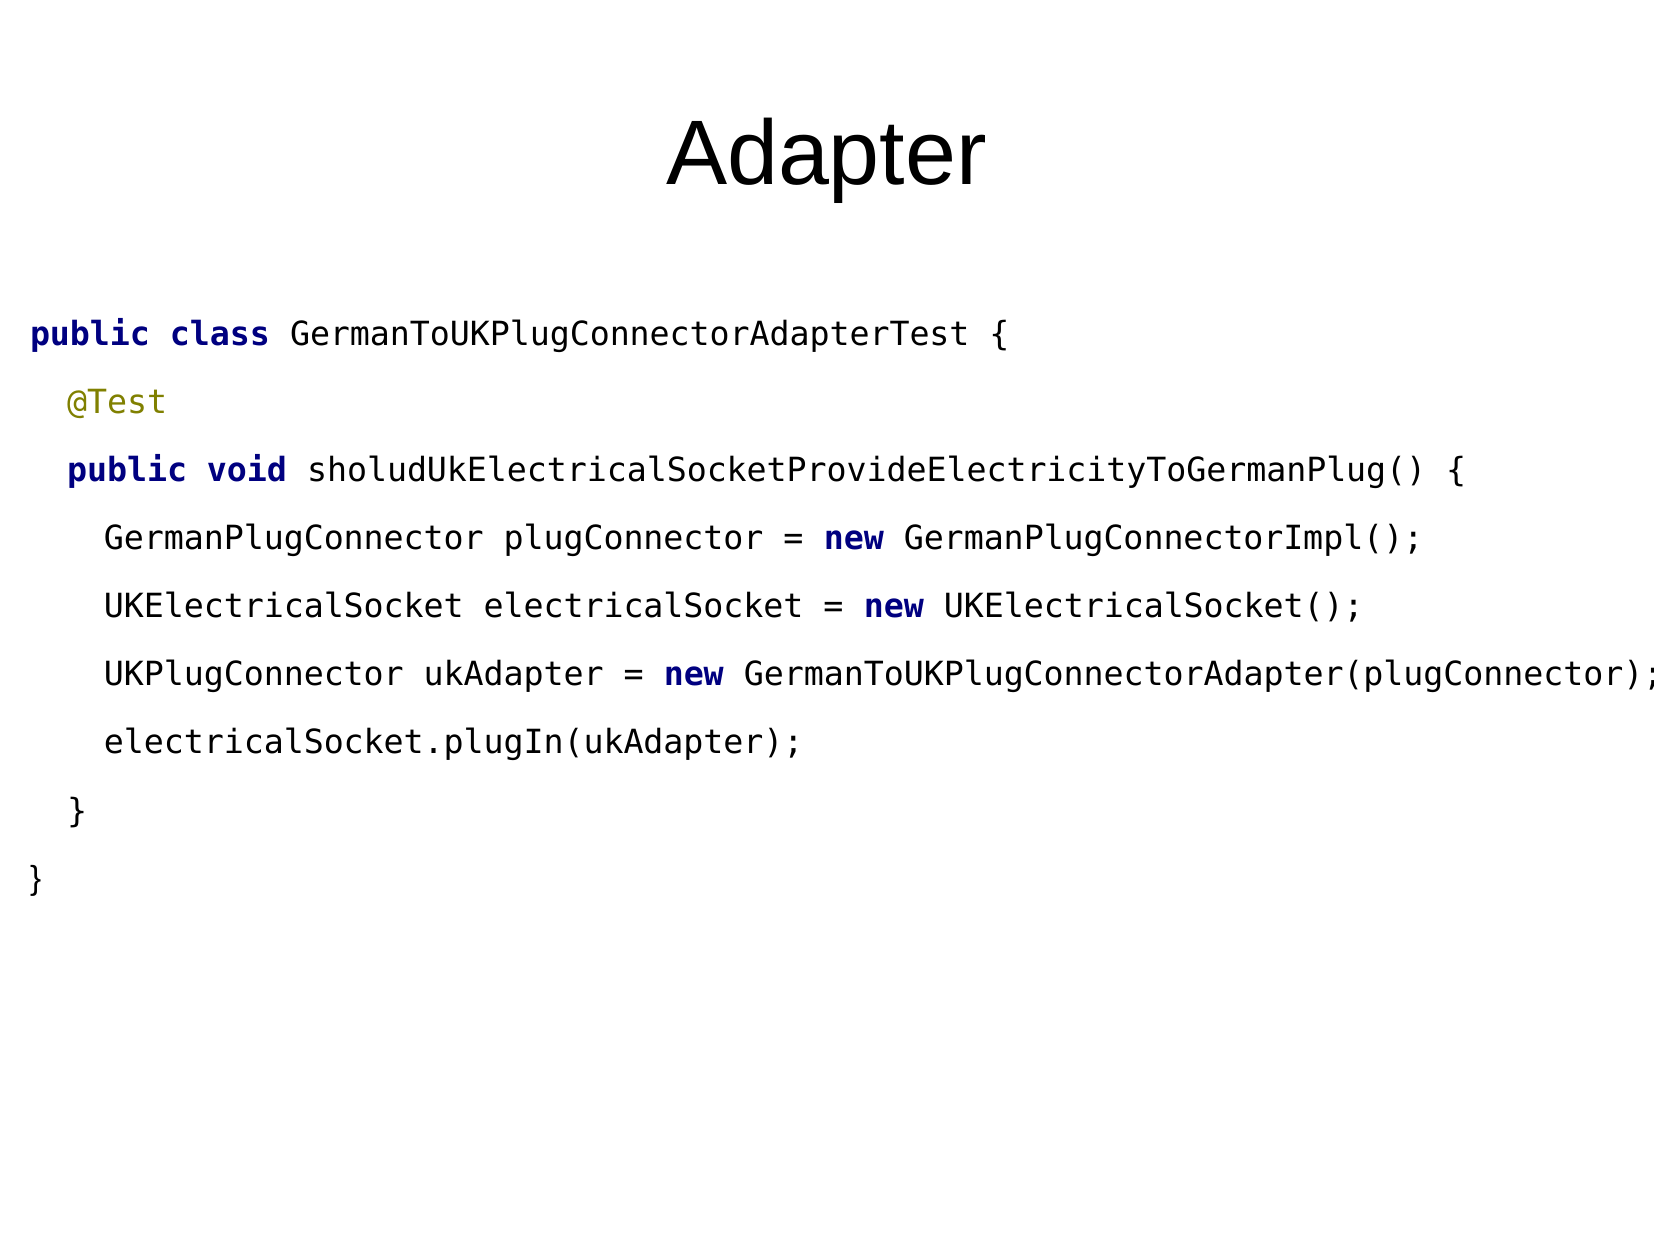

# Adapter
public class GermanToUKPlugConnectorAdapterTest {
 @Test
 public void sholudUkElectricalSocketProvideElectricityToGermanPlug() {
 GermanPlugConnector plugConnector = new GermanPlugConnectorImpl();
 UKElectricalSocket electricalSocket = new UKElectricalSocket();
 UKPlugConnector ukAdapter = new GermanToUKPlugConnectorAdapter(plugConnector);
 electricalSocket.plugIn(ukAdapter);
 }
}